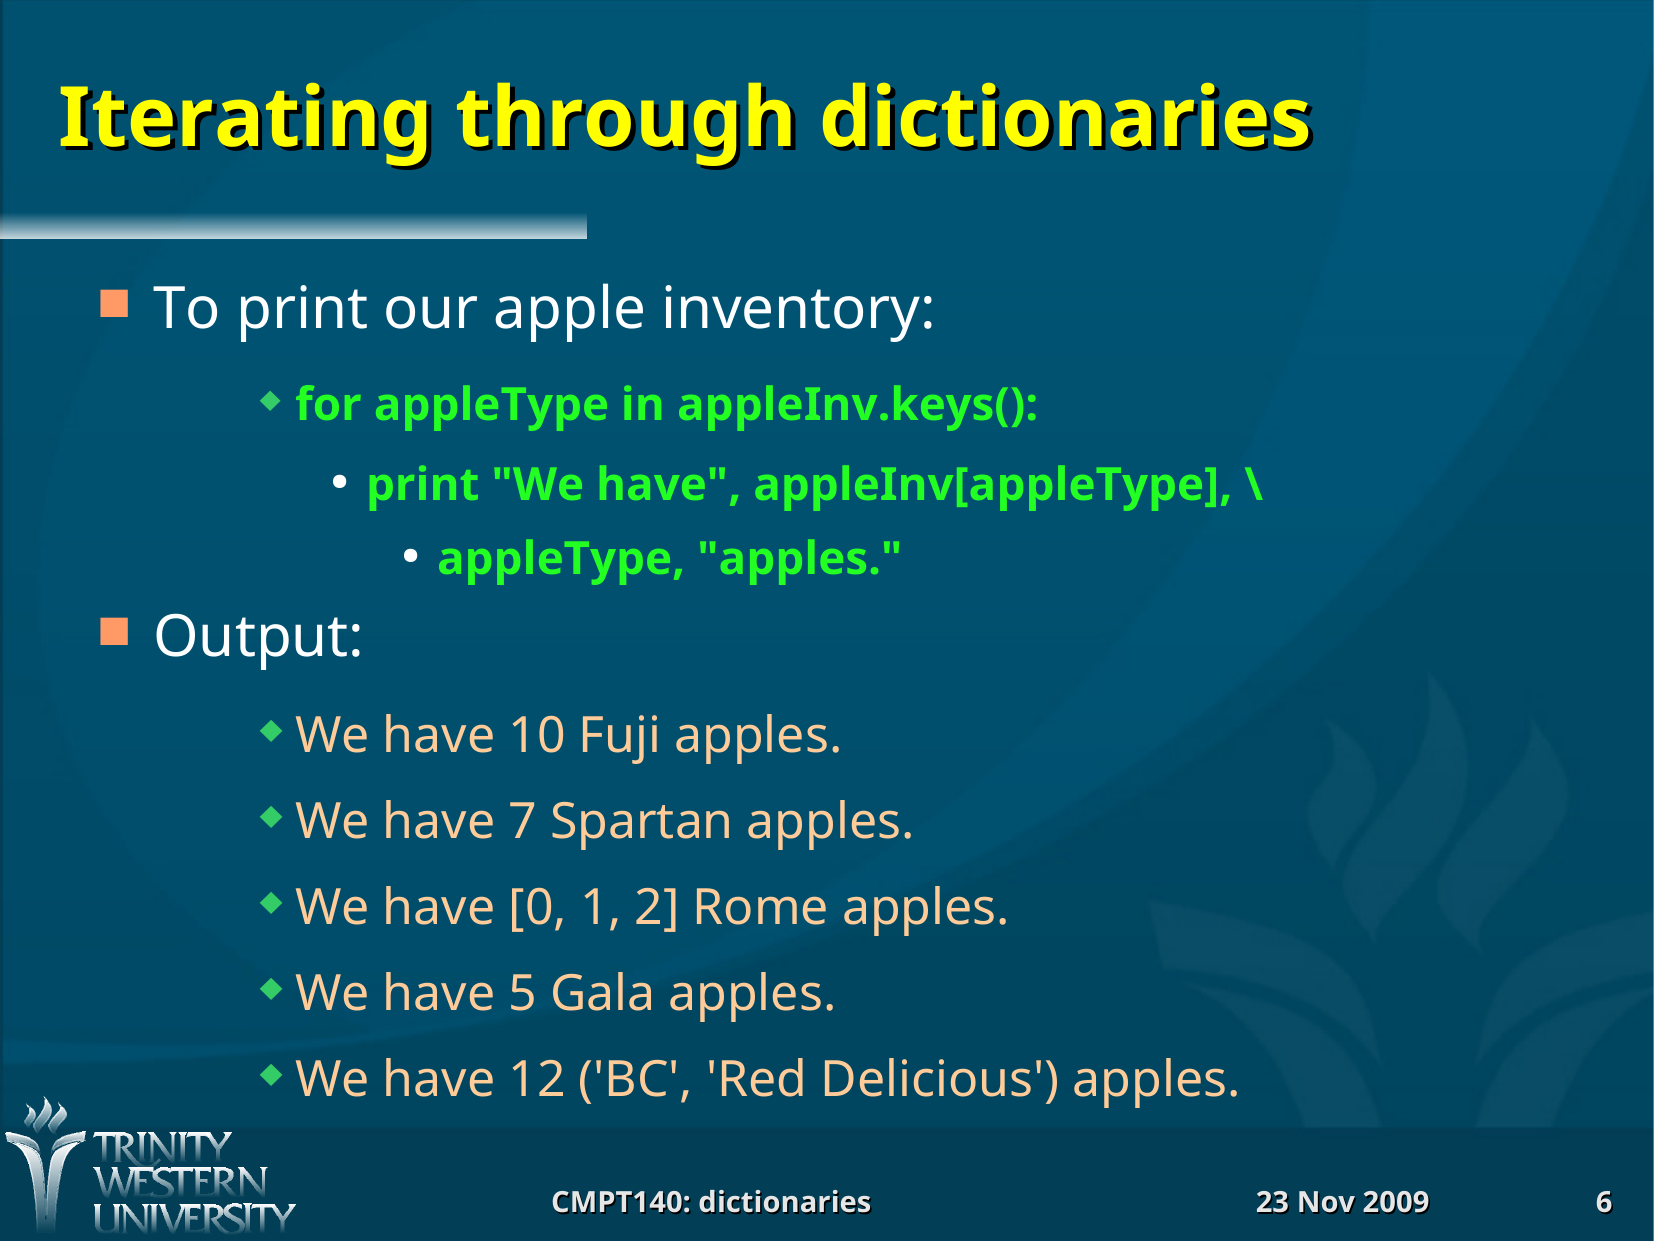

# Iterating through dictionaries
To print our apple inventory:
for appleType in appleInv.keys():
print "We have", appleInv[appleType], \
appleType, "apples."
Output:
We have 10 Fuji apples.
We have 7 Spartan apples.
We have [0, 1, 2] Rome apples.
We have 5 Gala apples.
We have 12 ('BC', 'Red Delicious') apples.
CMPT140: dictionaries
23 Nov 2009
6